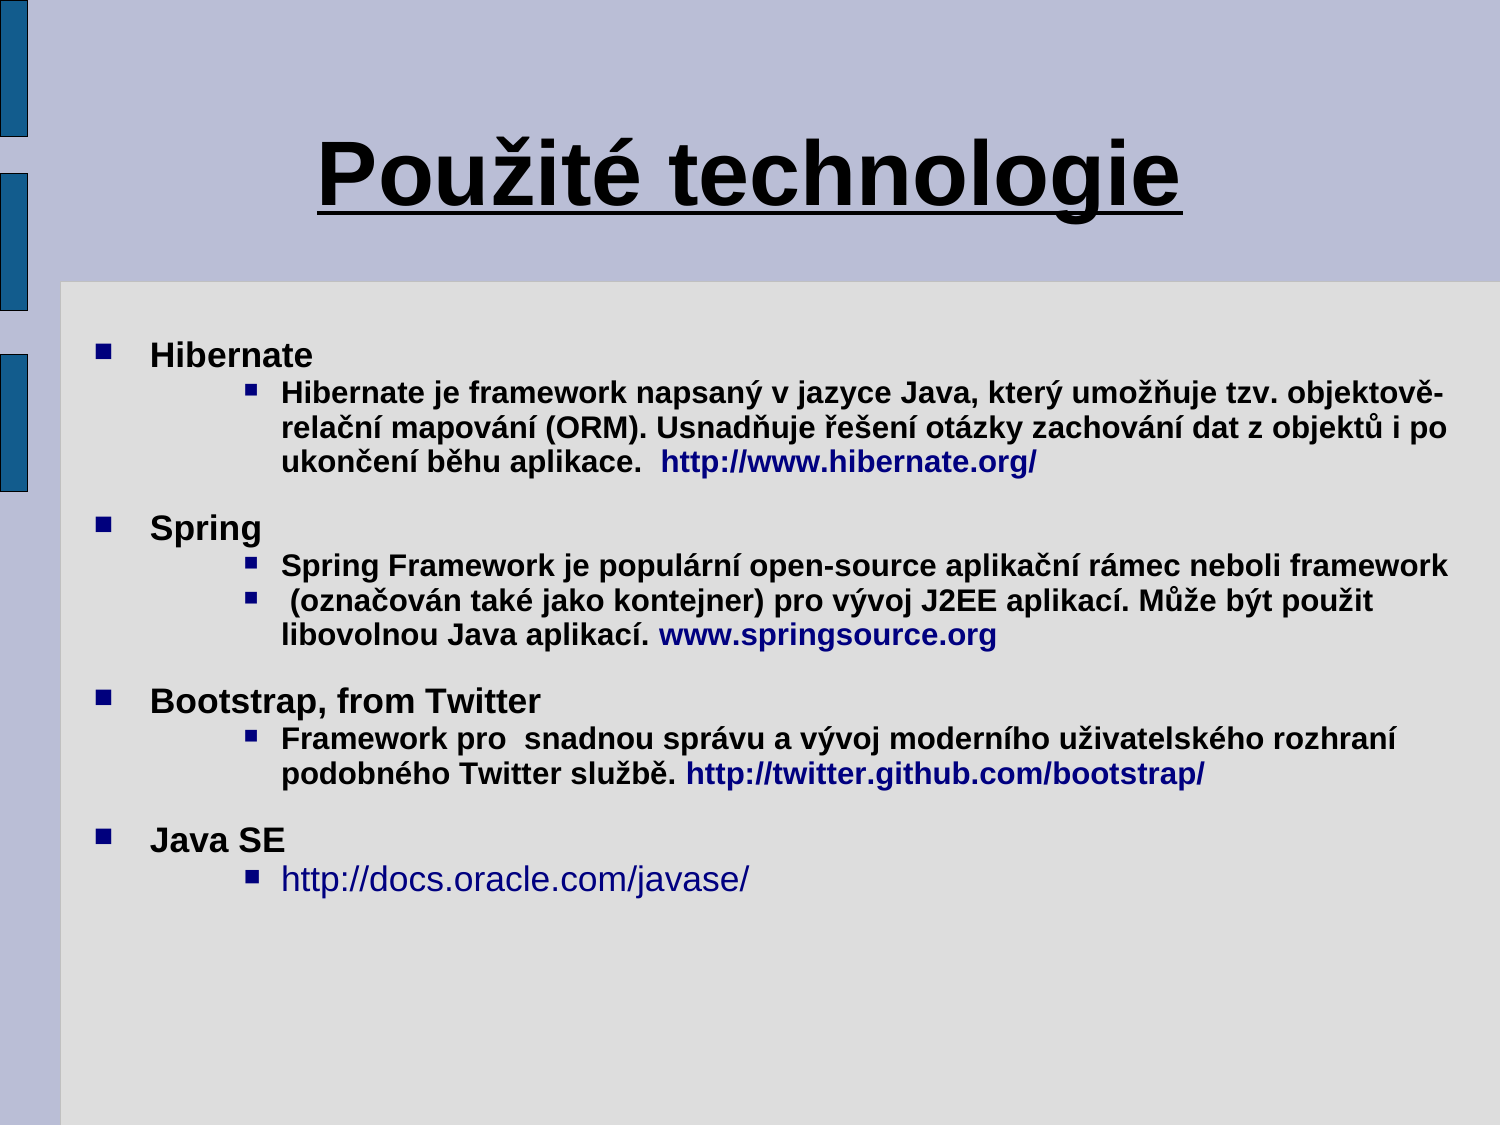

Použité technologie
# Hibernate
Hibernate je framework napsaný v jazyce Java, který umožňuje tzv. objektově-relační mapování (ORM). Usnadňuje řešení otázky zachování dat z objektů i po ukončení běhu aplikace. http://www.hibernate.org/
Spring
Spring Framework je populární open-source aplikační rámec neboli framework
 (označován také jako kontejner) pro vývoj J2EE aplikací. Může být použit libovolnou Java aplikací. www.springsource.org
Bootstrap, from Twitter
Framework pro snadnou správu a vývoj moderního uživatelského rozhraní podobného Twitter službě. http://twitter.github.com/bootstrap/
Java SE
http://docs.oracle.com/javase/